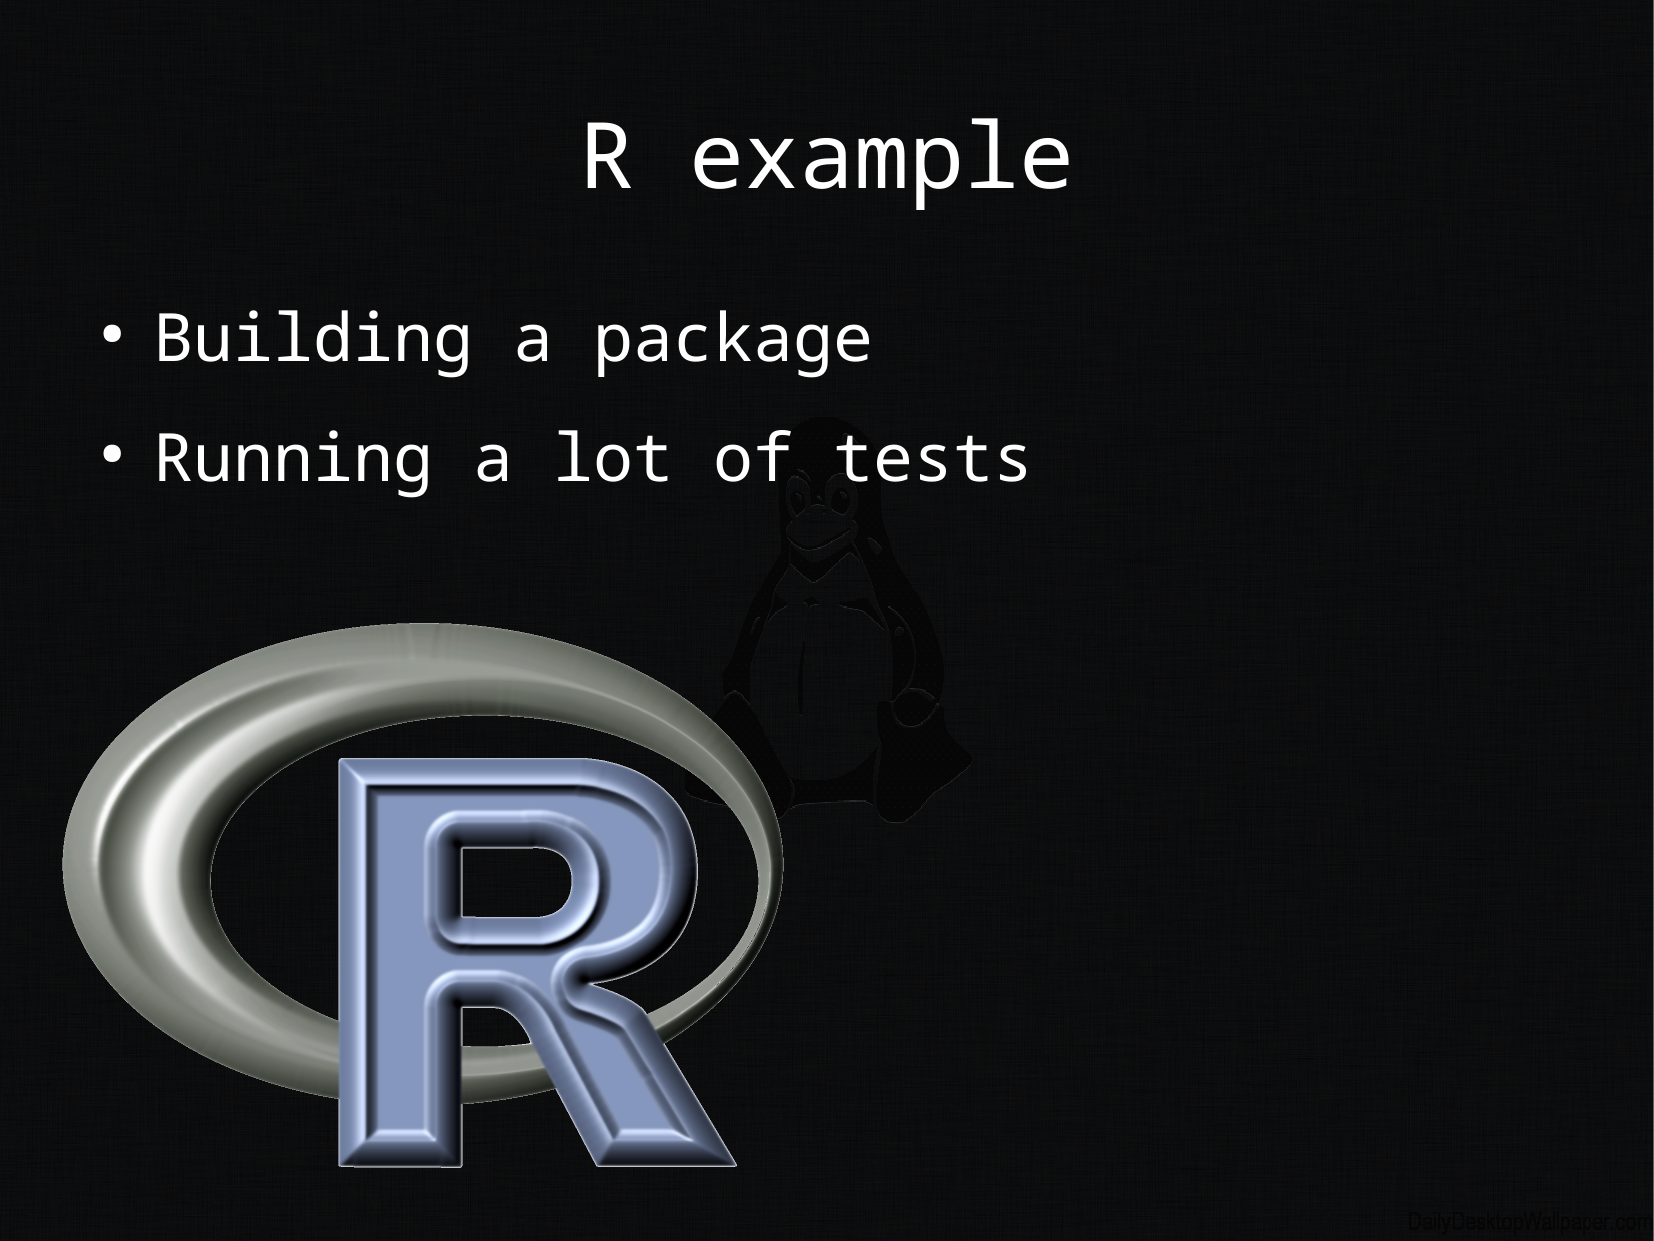

# R example
Building a package
Running a lot of tests